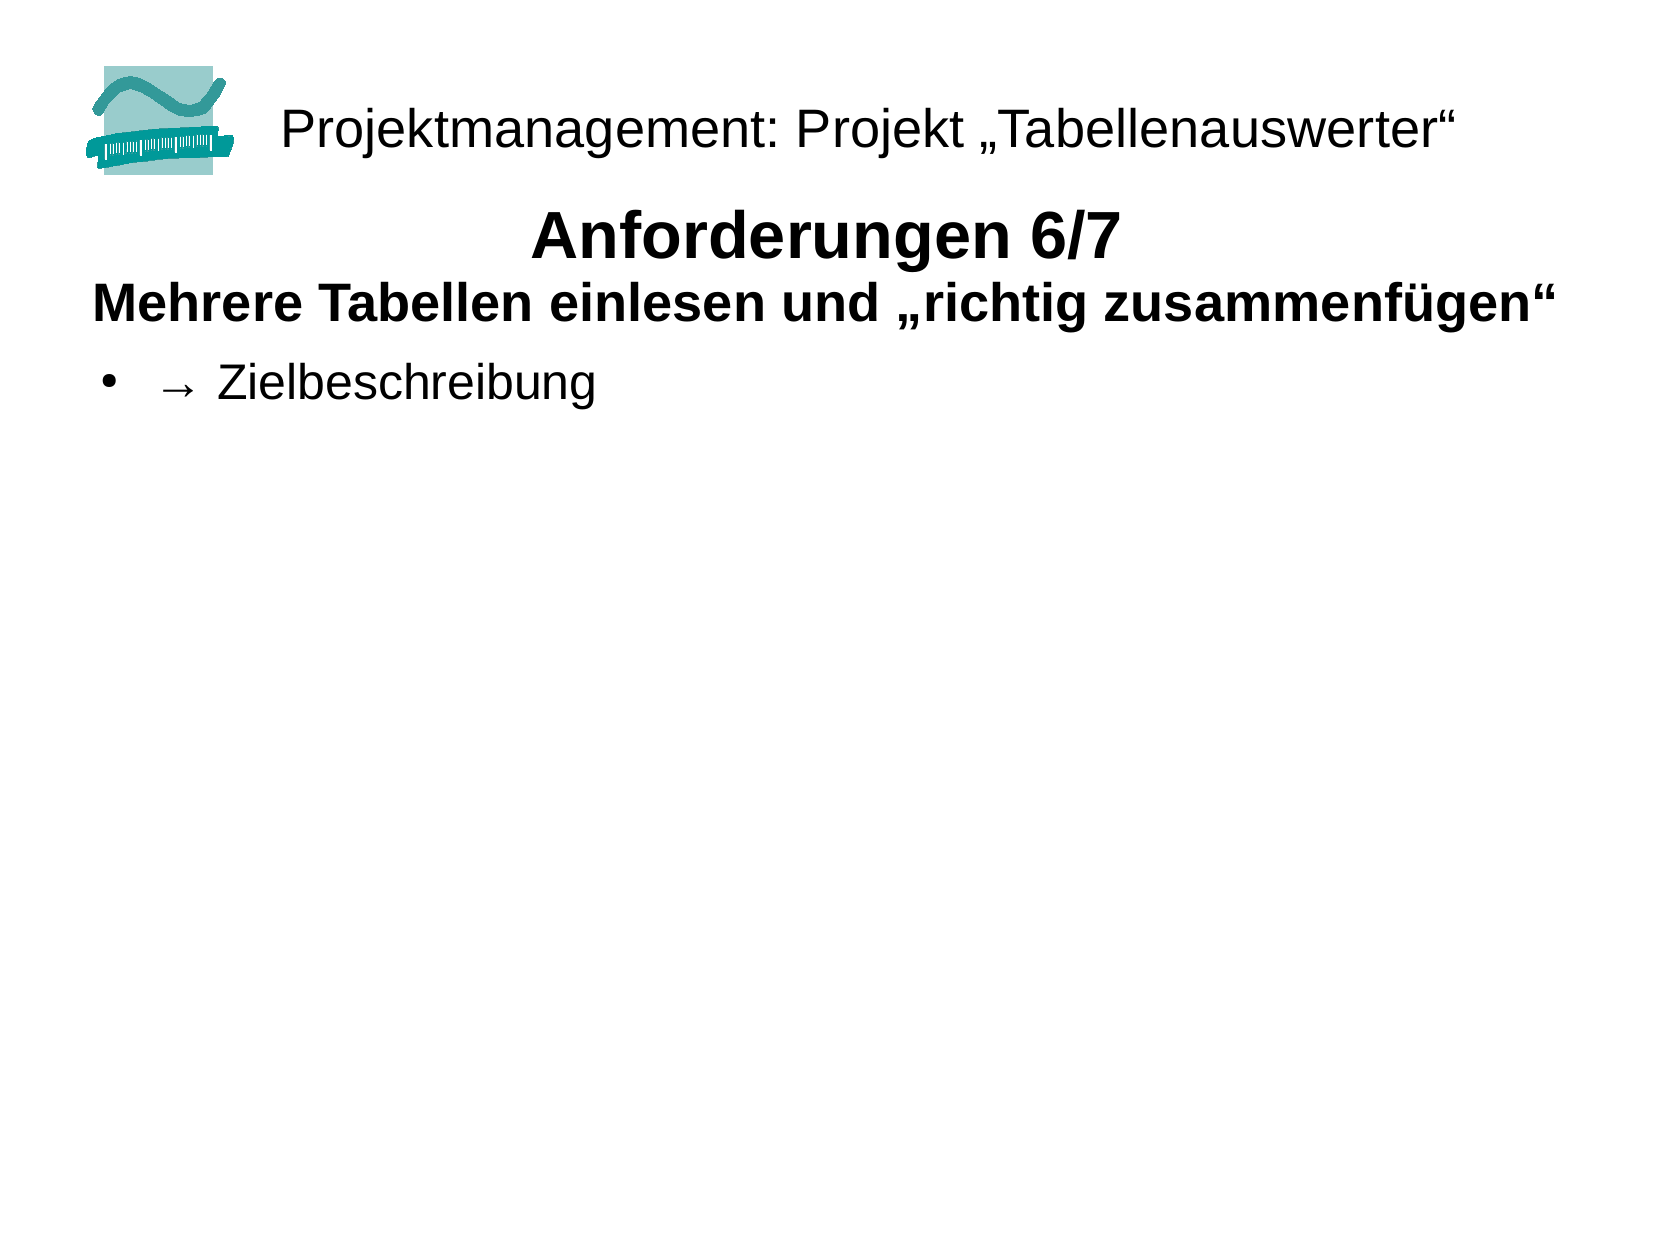

# Anforderungen 6/7 Mehrere Tabellen einlesen und „richtig zusammenfügen“
→ Zielbeschreibung